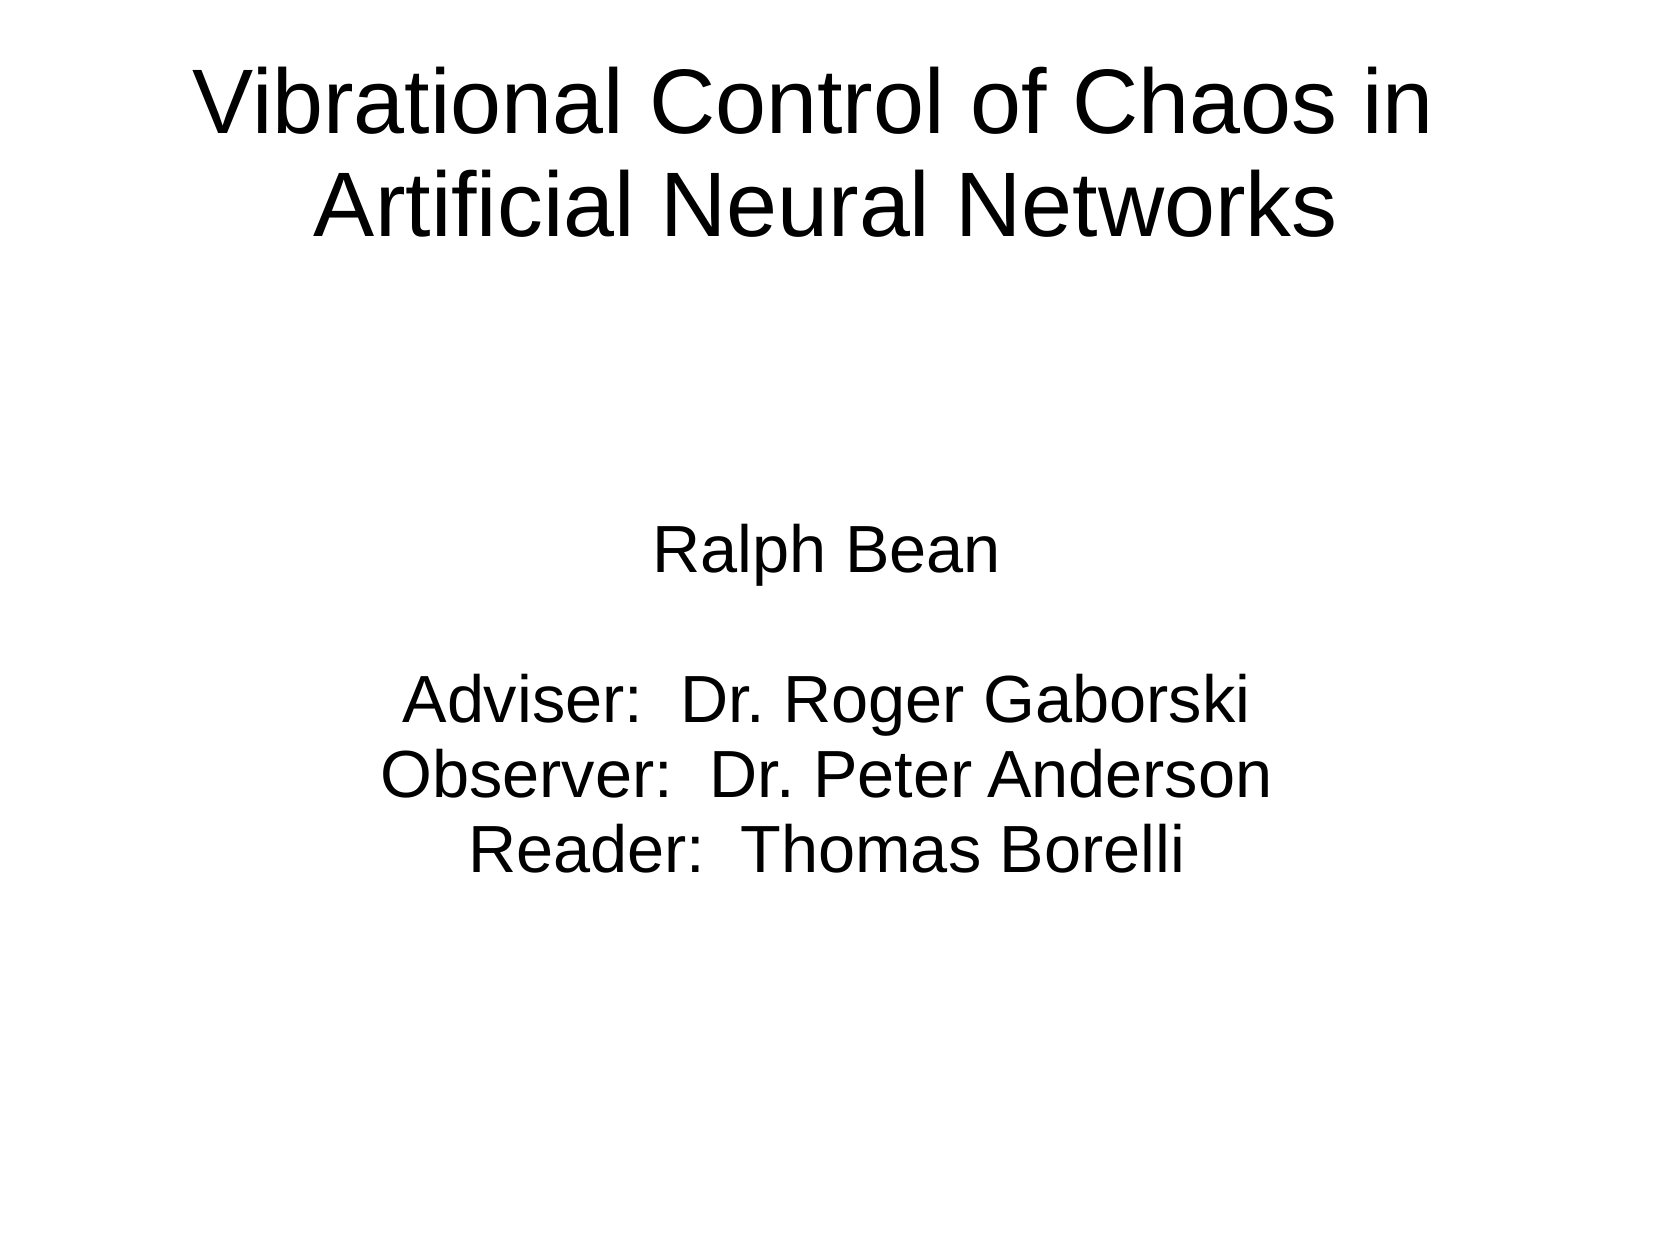

# Vibrational Control of Chaos in Artificial Neural Networks
Ralph Bean
Adviser: Dr. Roger Gaborski
Observer: Dr. Peter Anderson
Reader: Thomas Borelli